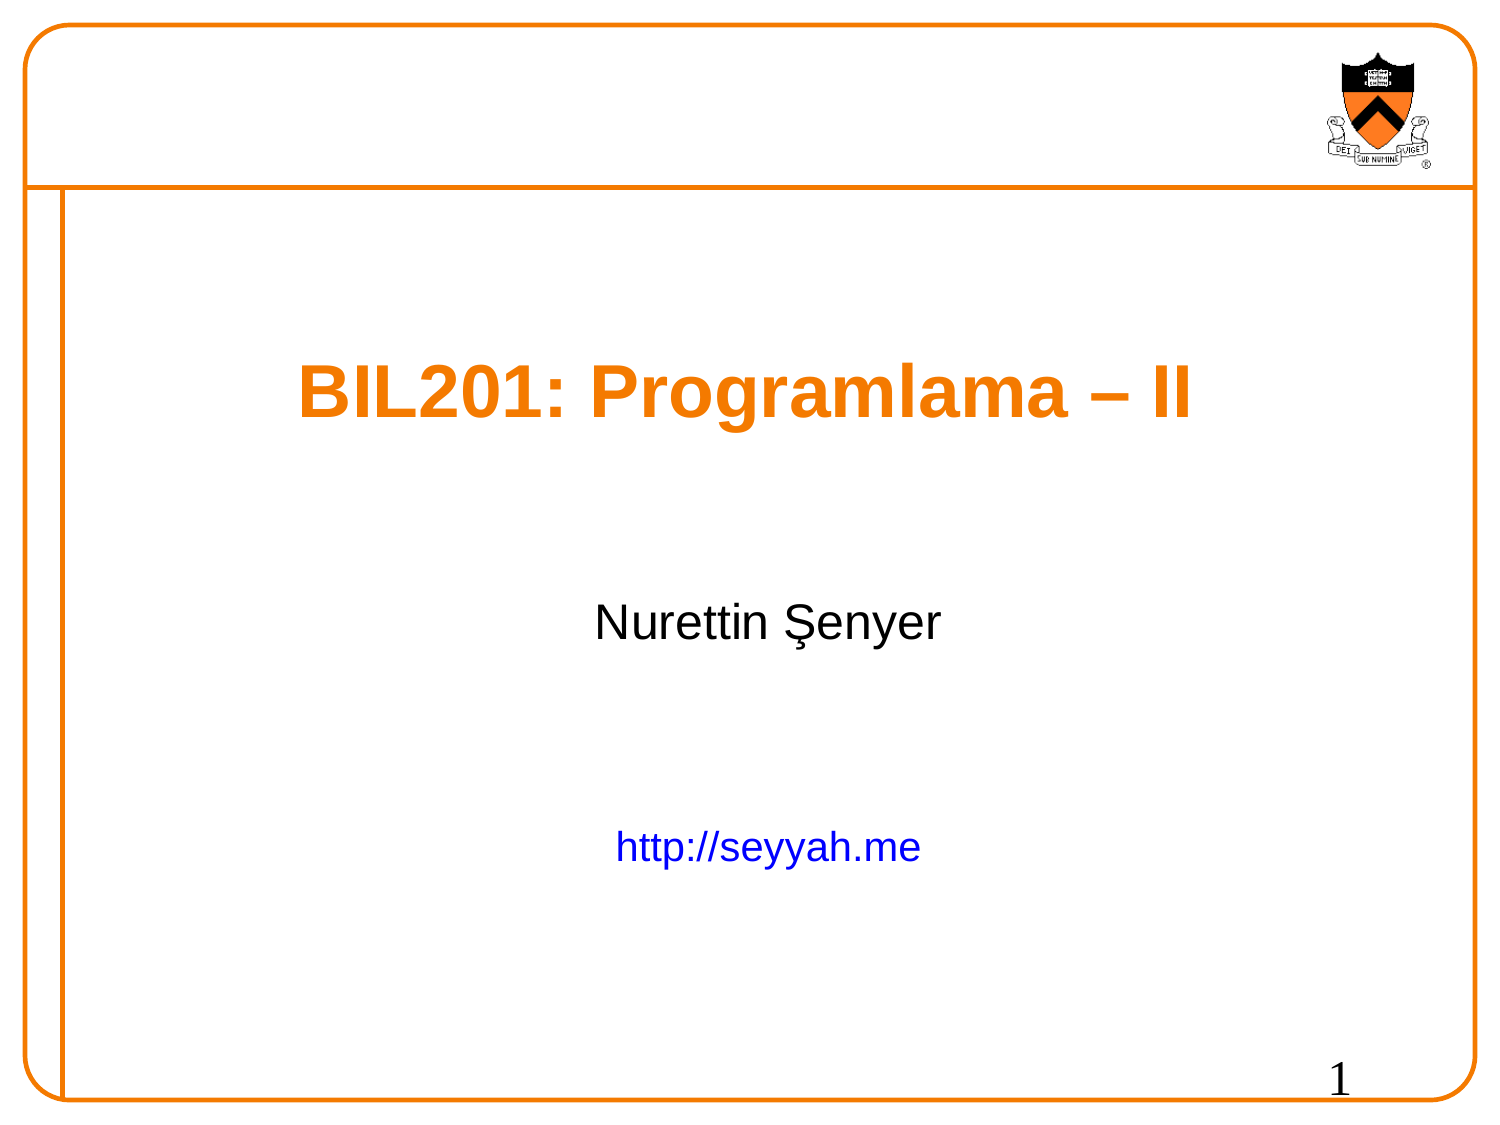

# BIL201: Programlama – II
Nurettin Şenyer
http://seyyah.me
1